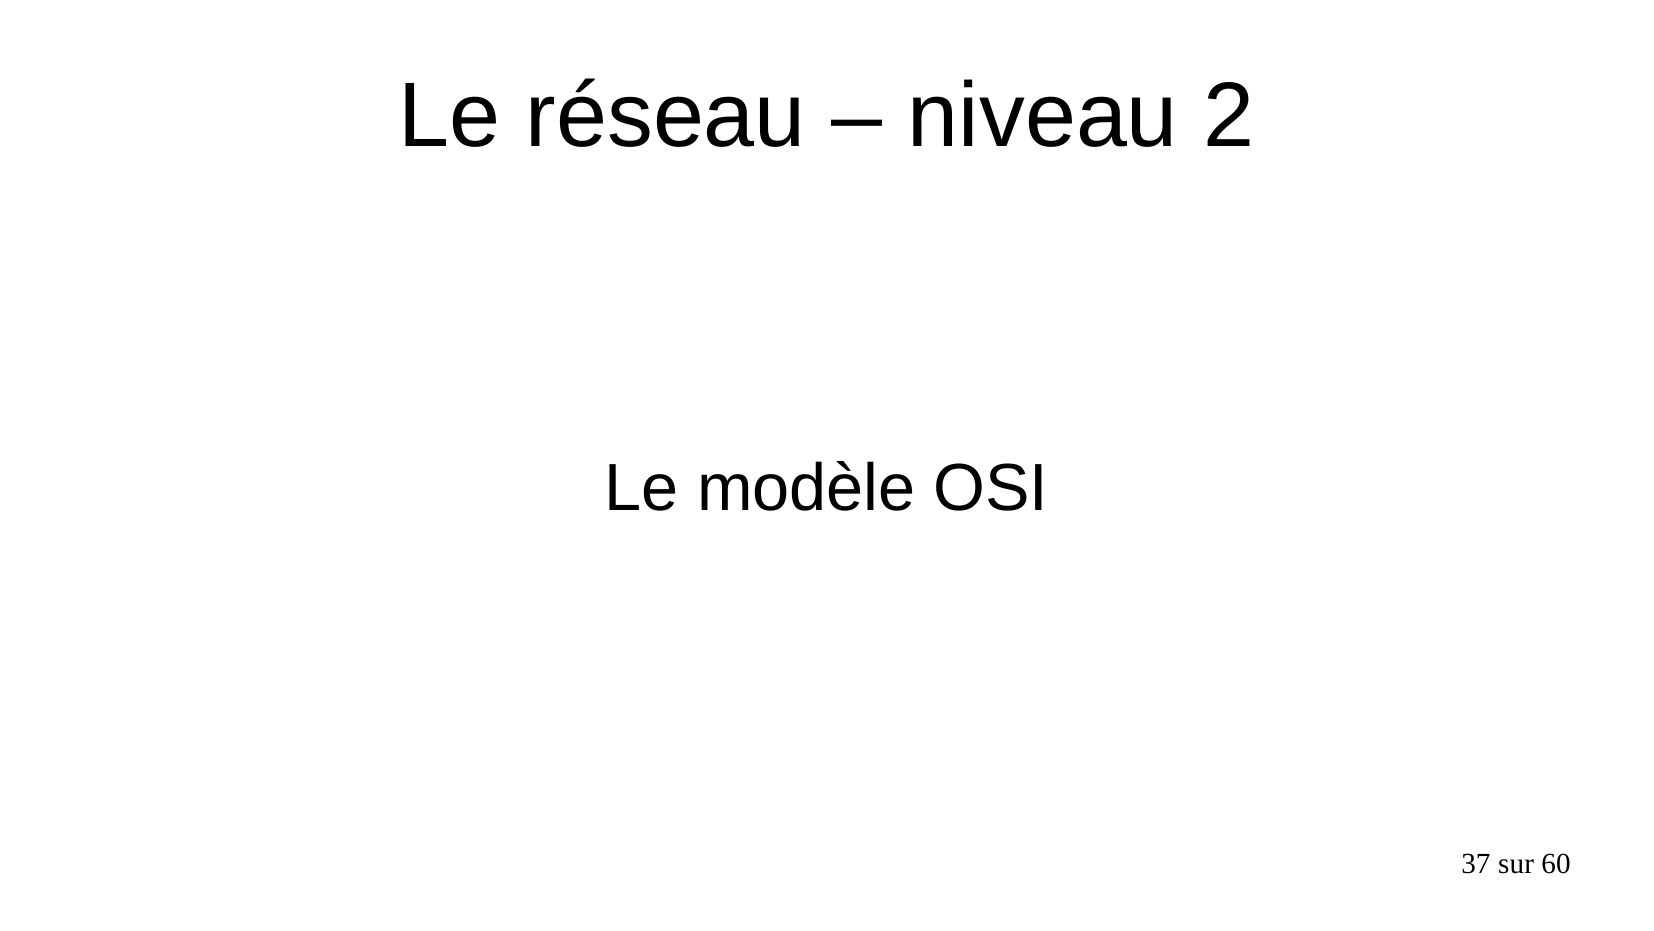

# Le réseau – niveau 2
Le modèle OSI
37